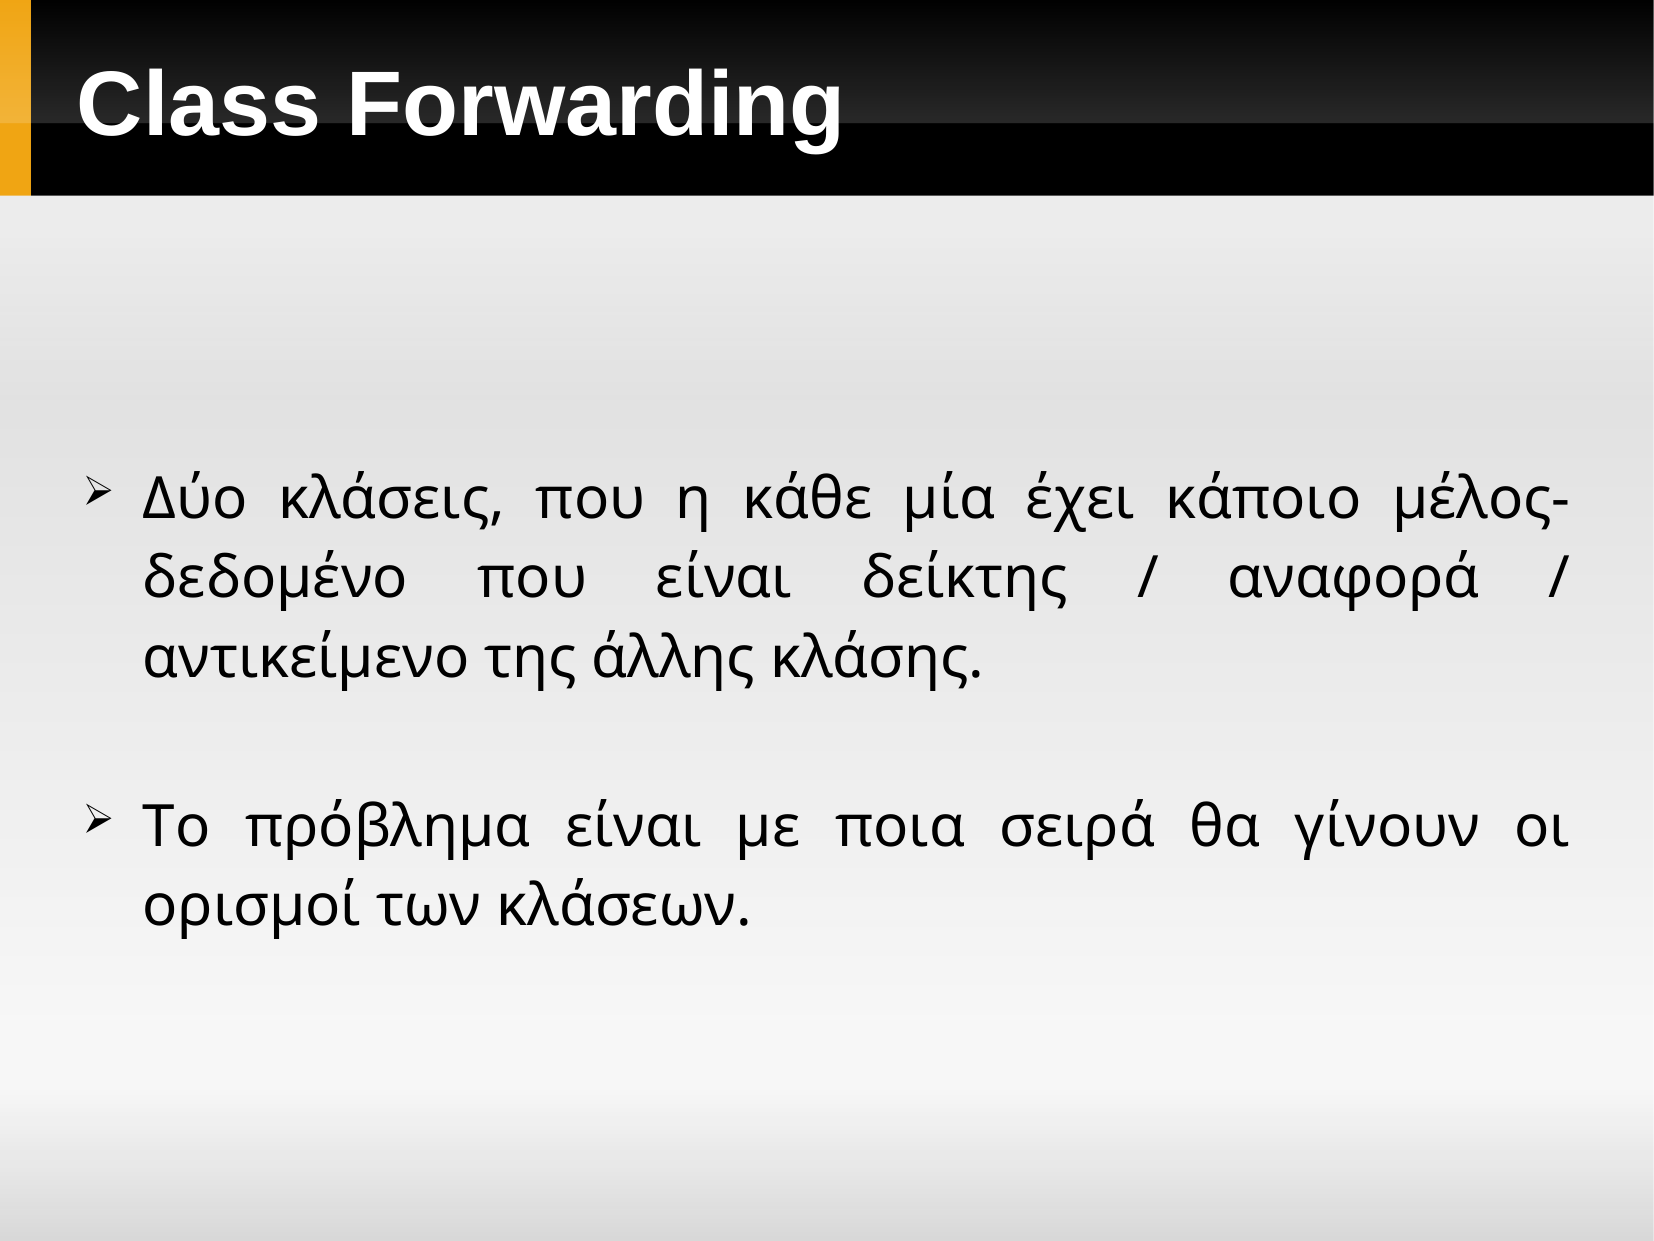

# Class Forwarding
Δύο κλάσεις, που η κάθε μία έχει κάποιο μέλος-δεδομένο που είναι δείκτης / αναφορά / αντικείμενο της άλλης κλάσης.
Το πρόβλημα είναι με ποια σειρά θα γίνουν οι ορισμοί των κλάσεων.